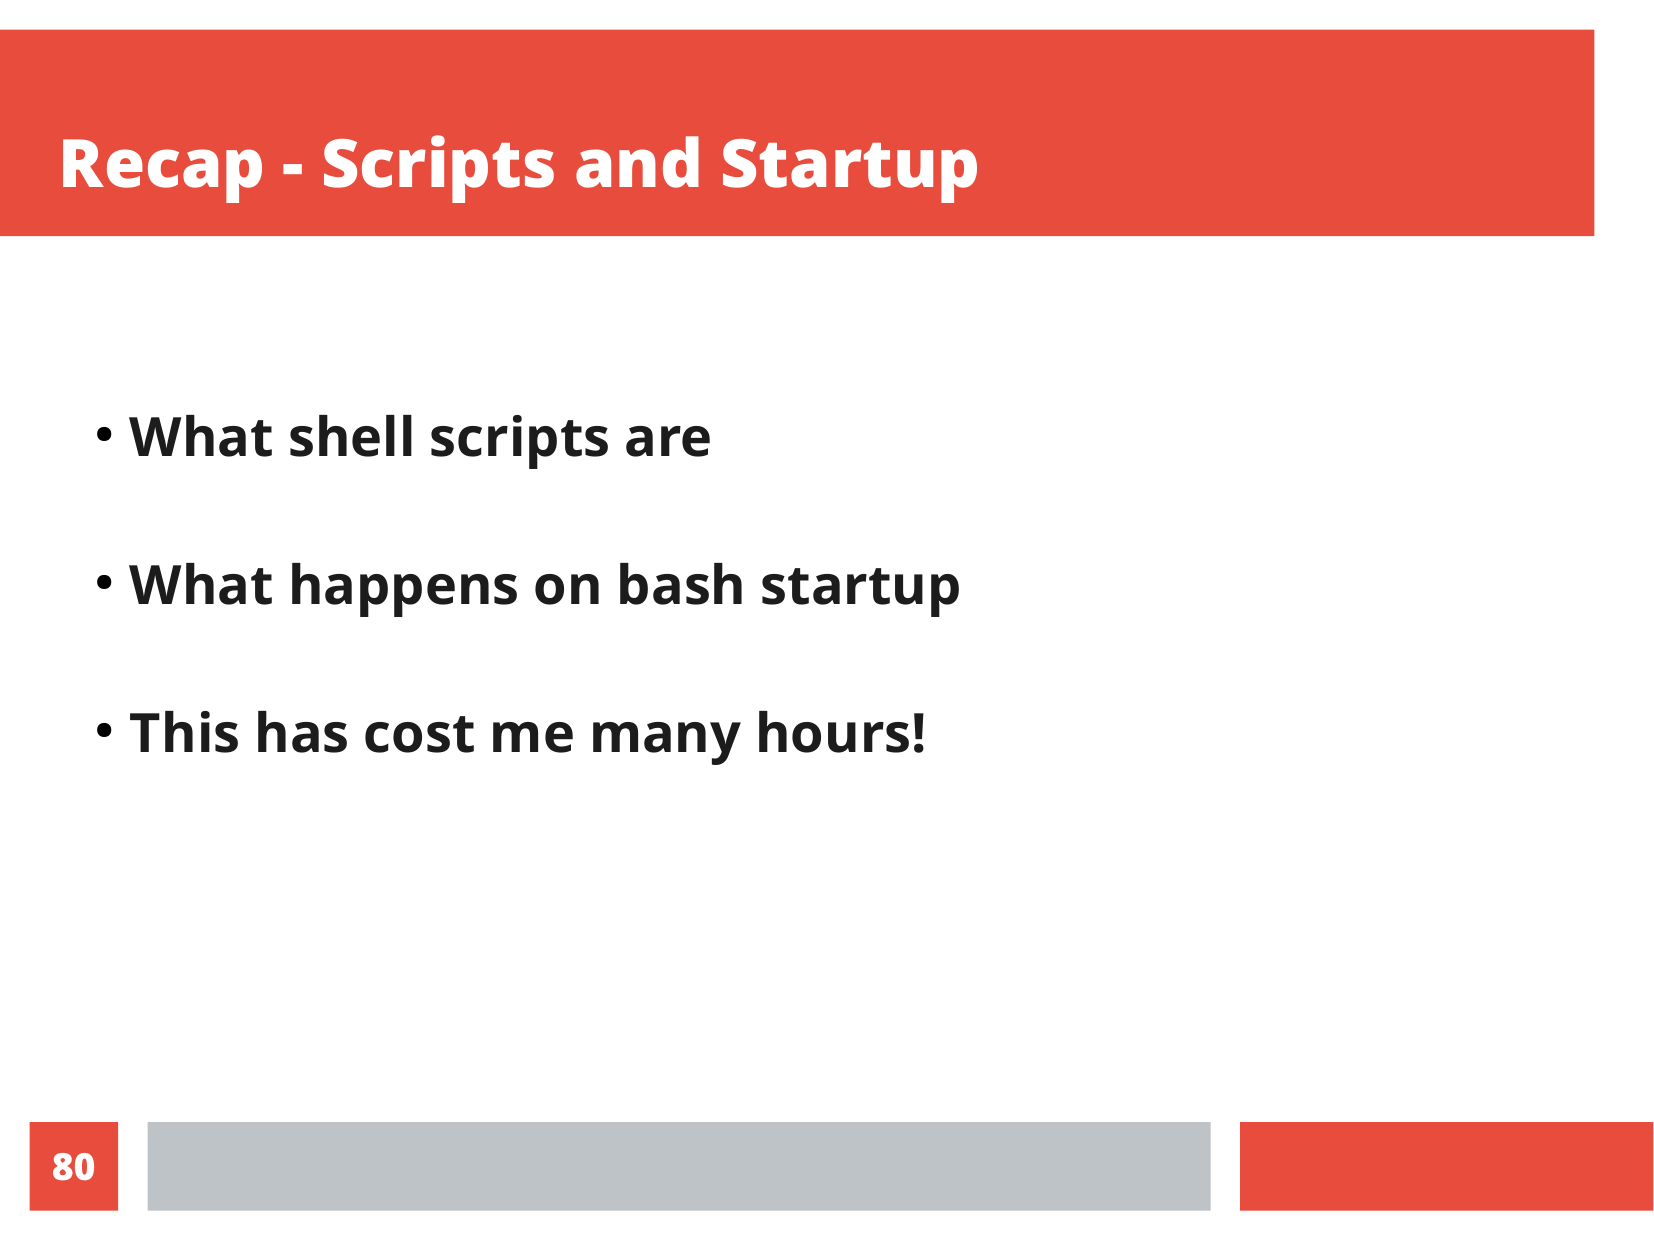

# Recap - Scripts and Startup
What shell scripts are
What happens on bash startup
This has cost me many hours!
80